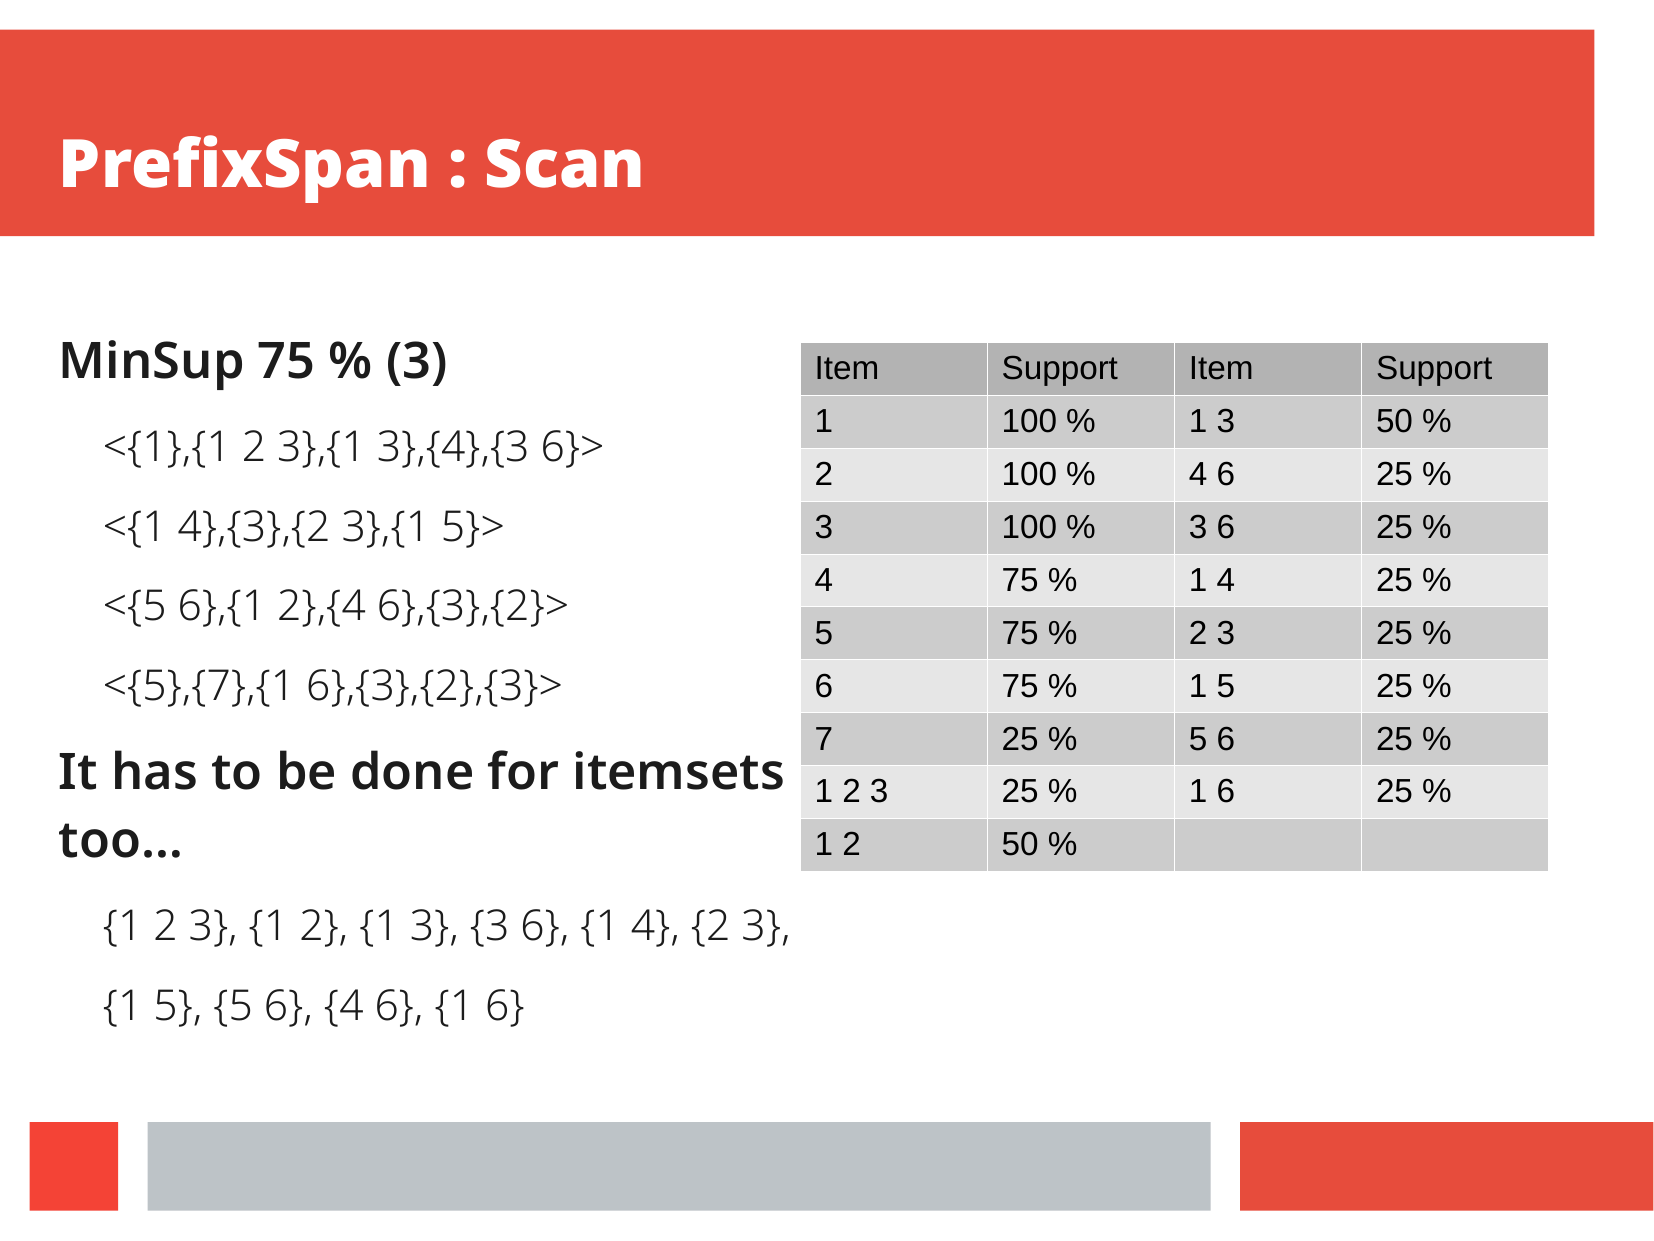

# PrefixSpan : Scan
MinSup 75 % (3)
<{1},{1 2 3},{1 3},{4},{3 6}>
<{1 4},{3},{2 3},{1 5}>
<{5 6},{1 2},{4 6},{3},{2}>
<{5},{7},{1 6},{3},{2},{3}>
It has to be done for itemsets too…
{1 2 3}, {1 2}, {1 3}, {3 6}, {1 4}, {2 3},
{1 5}, {5 6}, {4 6}, {1 6}
| Item | Support | Item | Support |
| --- | --- | --- | --- |
| 1 | 100 % | 1 3 | 50 % |
| 2 | 100 % | 4 6 | 25 % |
| 3 | 100 % | 3 6 | 25 % |
| 4 | 75 % | 1 4 | 25 % |
| 5 | 75 % | 2 3 | 25 % |
| 6 | 75 % | 1 5 | 25 % |
| 7 | 25 % | 5 6 | 25 % |
| 1 2 3 | 25 % | 1 6 | 25 % |
| 1 2 | 50 % | | |